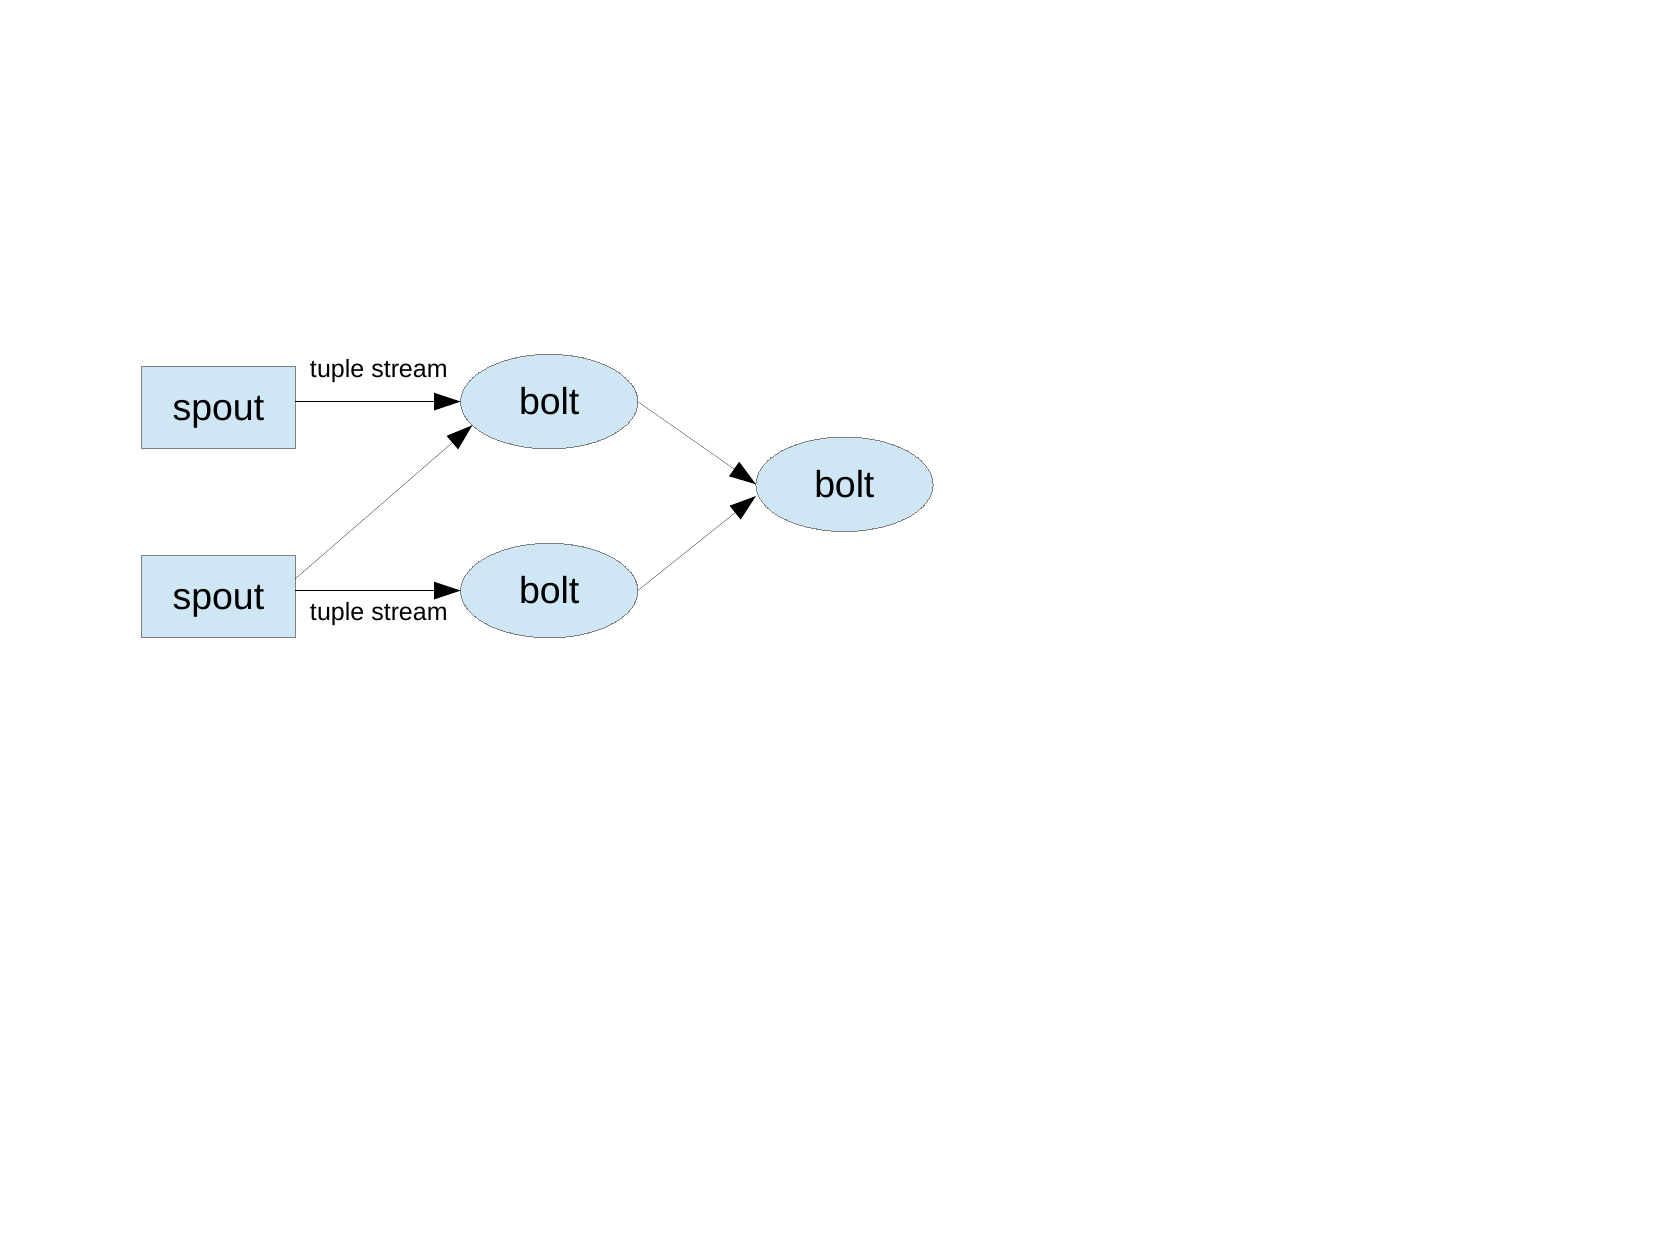

tuple stream
bolt
spout
bolt
bolt
spout
tuple stream